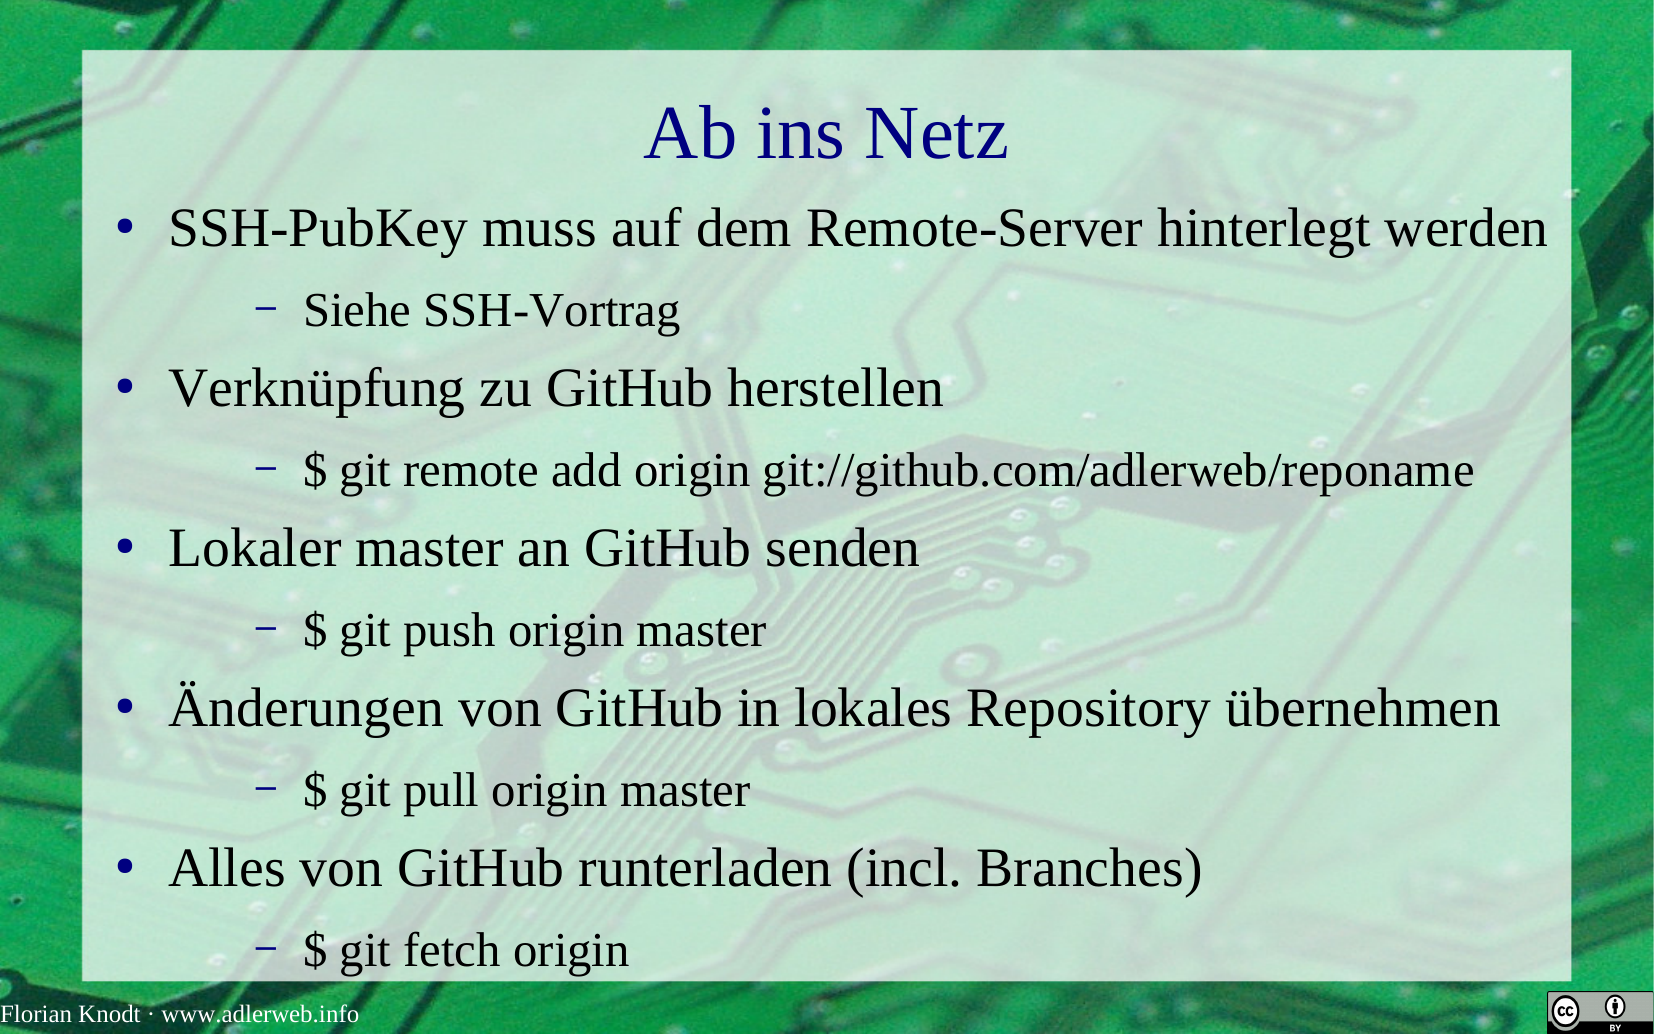

# Ab ins Netz
SSH-PubKey muss auf dem Remote-Server hinterlegt werden
Siehe SSH-Vortrag
Verknüpfung zu GitHub herstellen
$ git remote add origin git://github.com/adlerweb/reponame
Lokaler master an GitHub senden
$ git push origin master
Änderungen von GitHub in lokales Repository übernehmen
$ git pull origin master
Alles von GitHub runterladen (incl. Branches)
$ git fetch origin